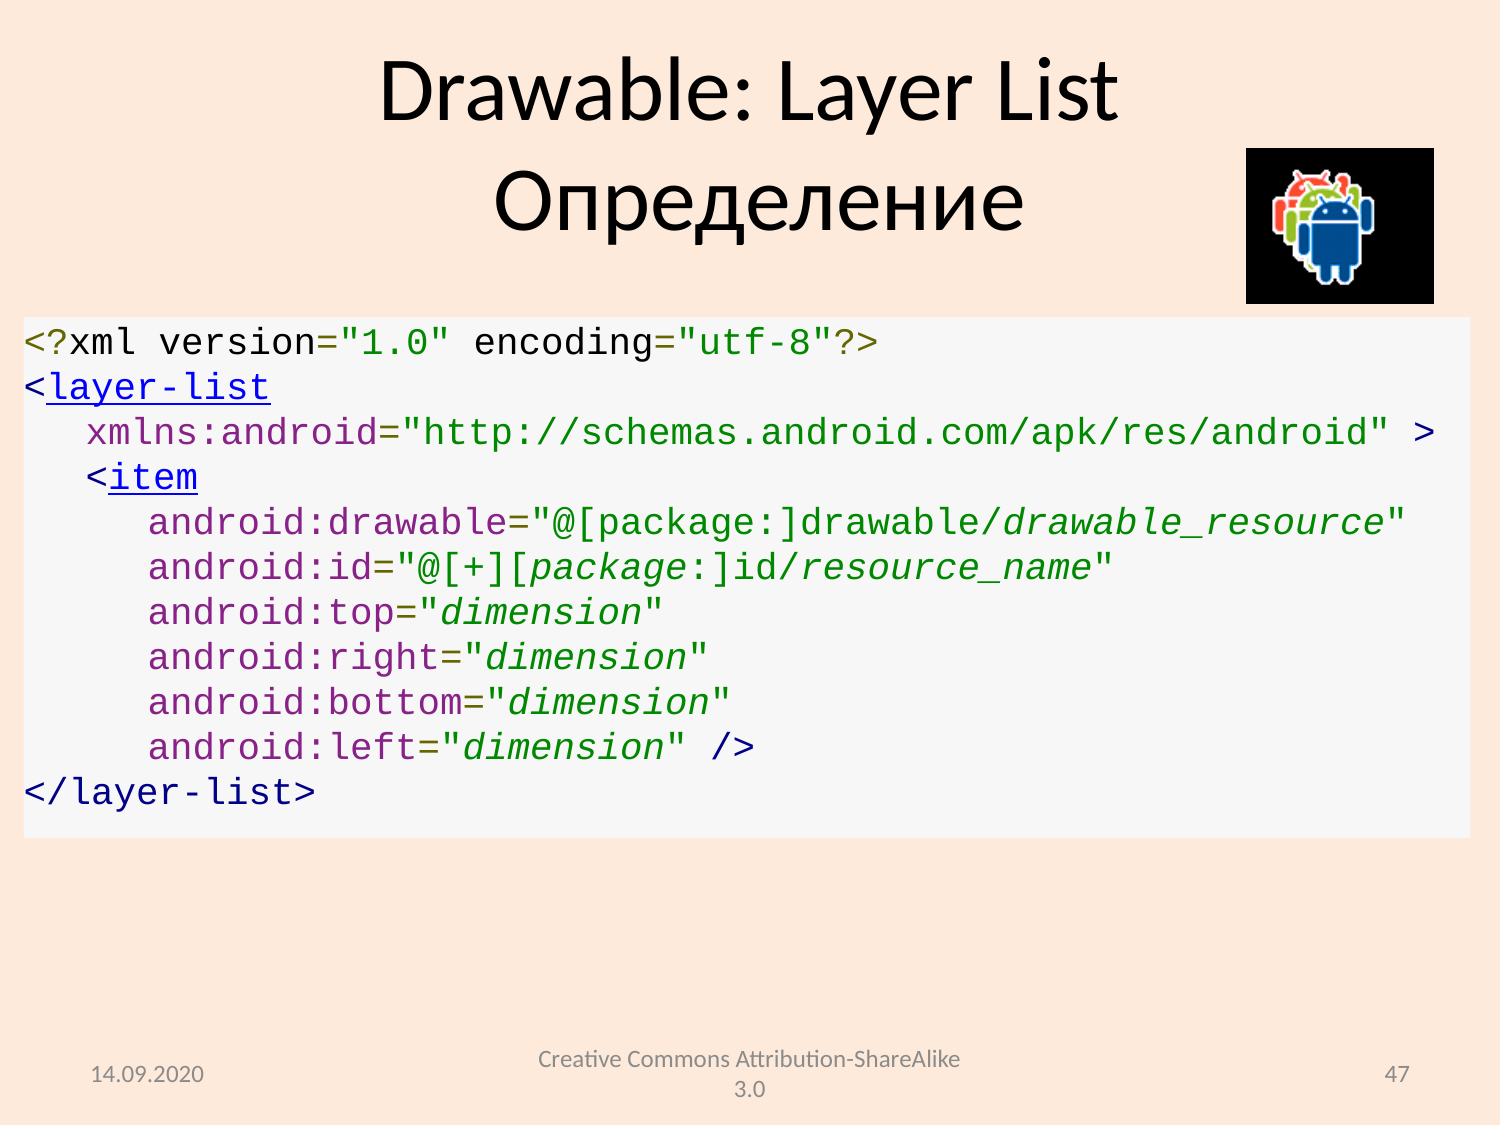

# Drawable: Layer List Определение
<?xml version="1.0" encoding="utf-8"?>
<layer-list
    xmlns:android="http://schemas.android.com/apk/res/android" >
    <item
        android:drawable="@[package:]drawable/drawable_resource"
        android:id="@[+][package:]id/resource_name"
        android:top="dimension"
        android:right="dimension"
        android:bottom="dimension"
        android:left="dimension" />
</layer-list>
14.09.2020
Creative Commons Attribution-ShareAlike 3.0